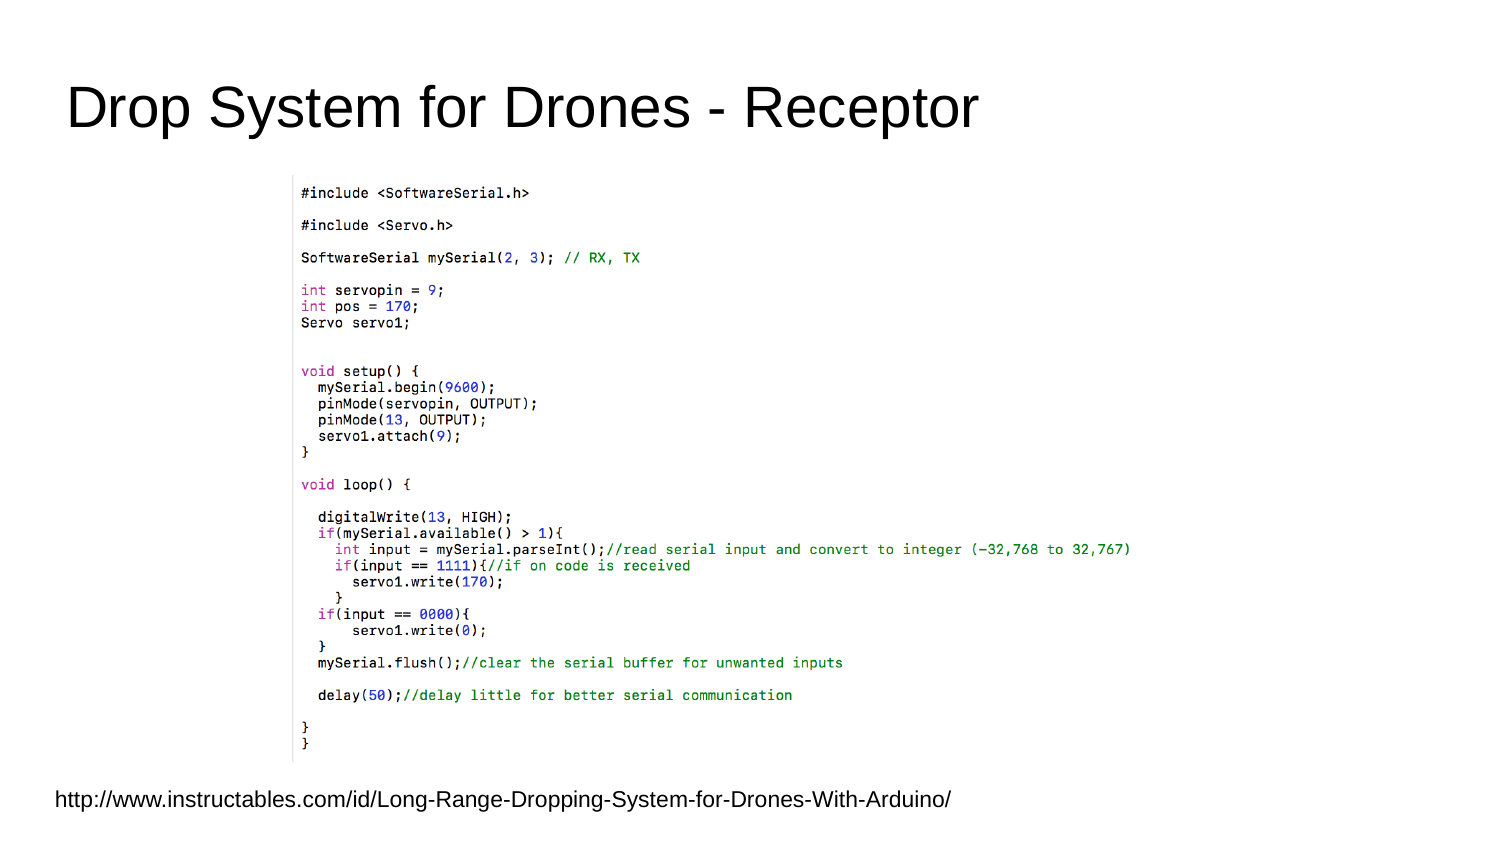

# Drop System for Drones - Receptor
http://www.instructables.com/id/Long-Range-Dropping-System-for-Drones-With-Arduino/